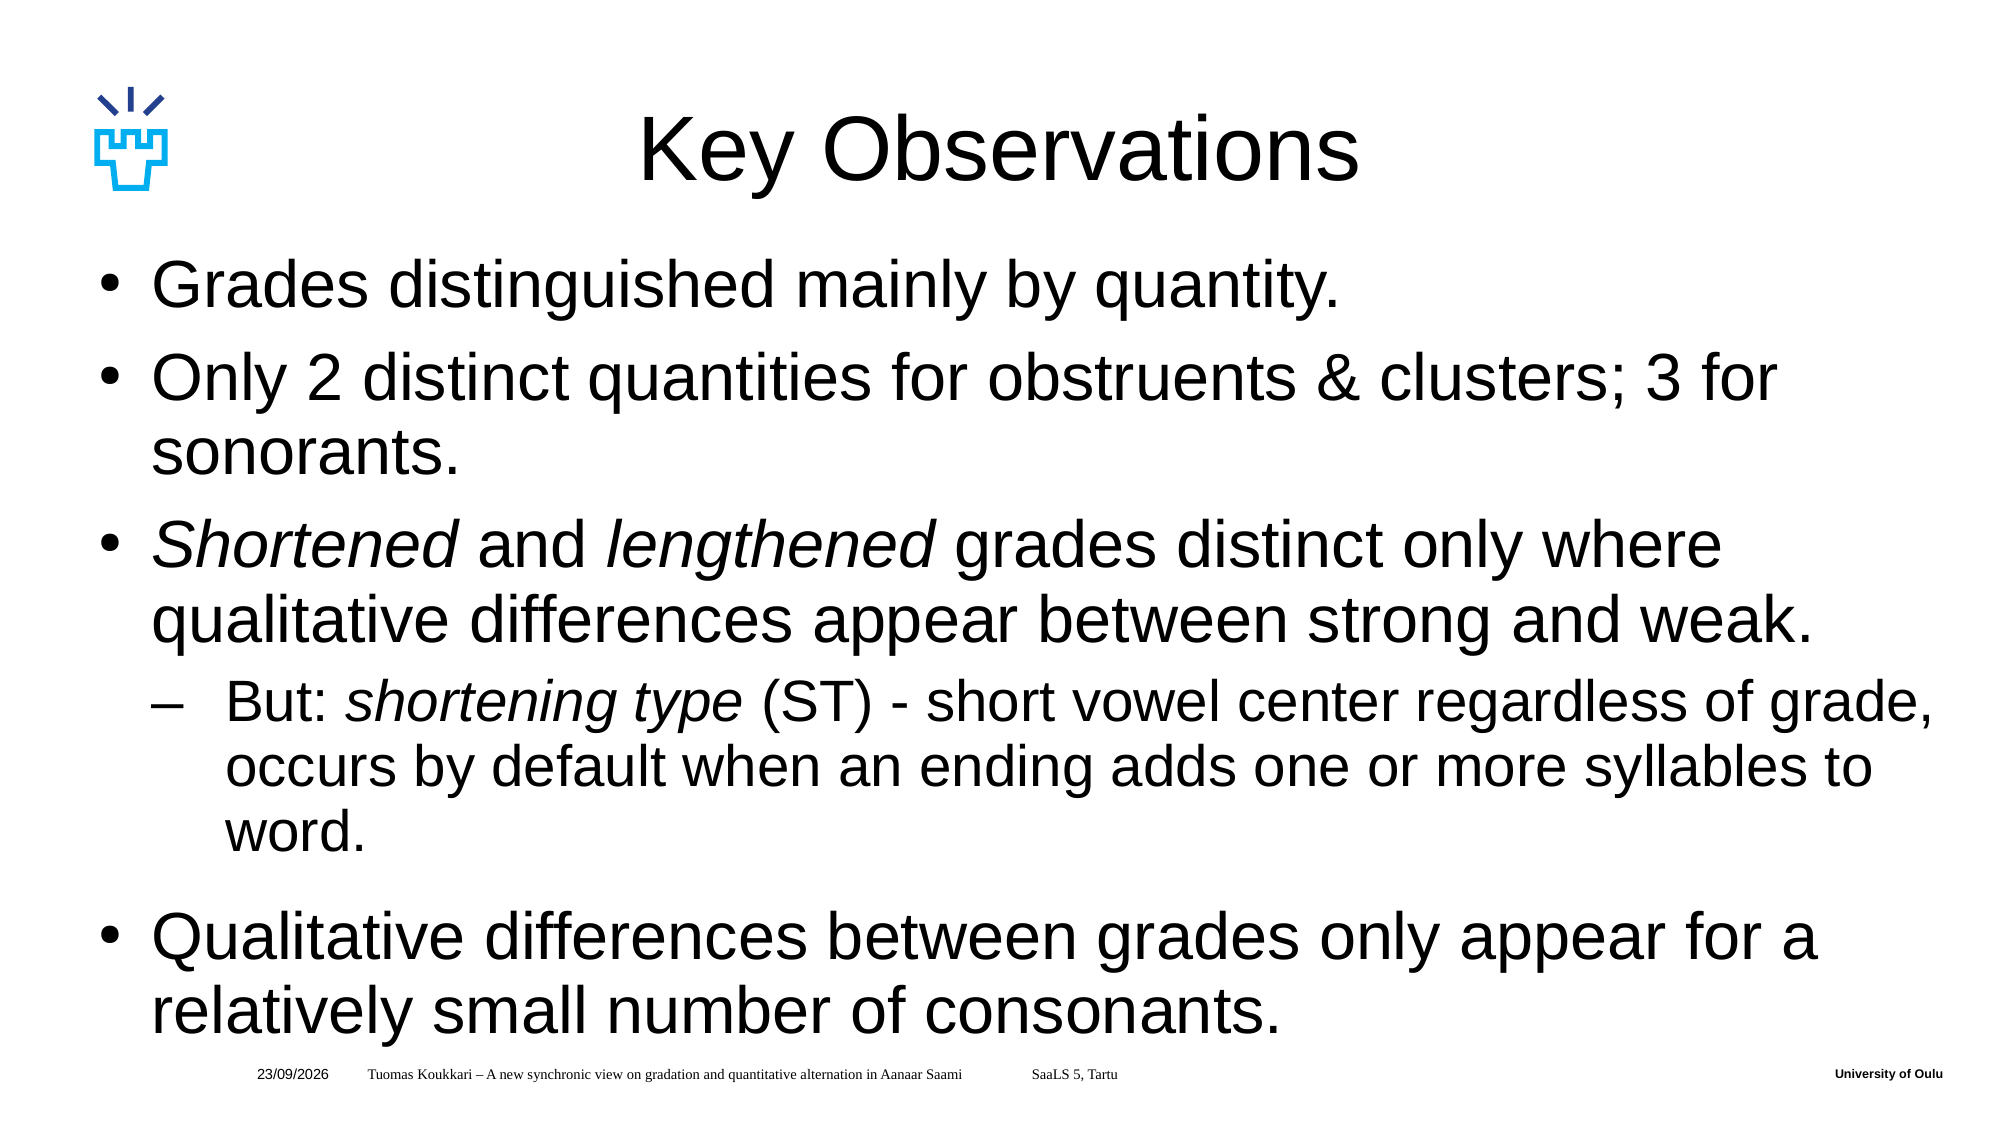

# Key Observations
Grades distinguished mainly by quantity.
Only 2 distinct quantities for obstruents & clusters; 3 for sonorants.
Shortened and lengthened grades distinct only where qualitative differences appear between strong and weak.
–	But: shortening type (ST) - short vowel center regardless of grade, 		occurs by default when an ending adds one or more syllables to
	word.
Qualitative differences between grades only appear for a relatively small number of consonants.
https://github.com/tkoukkar/anaraskiela/blob/master/Koukkari_Tuomas-CIFUXIII-oovdanpyehtim.pdf